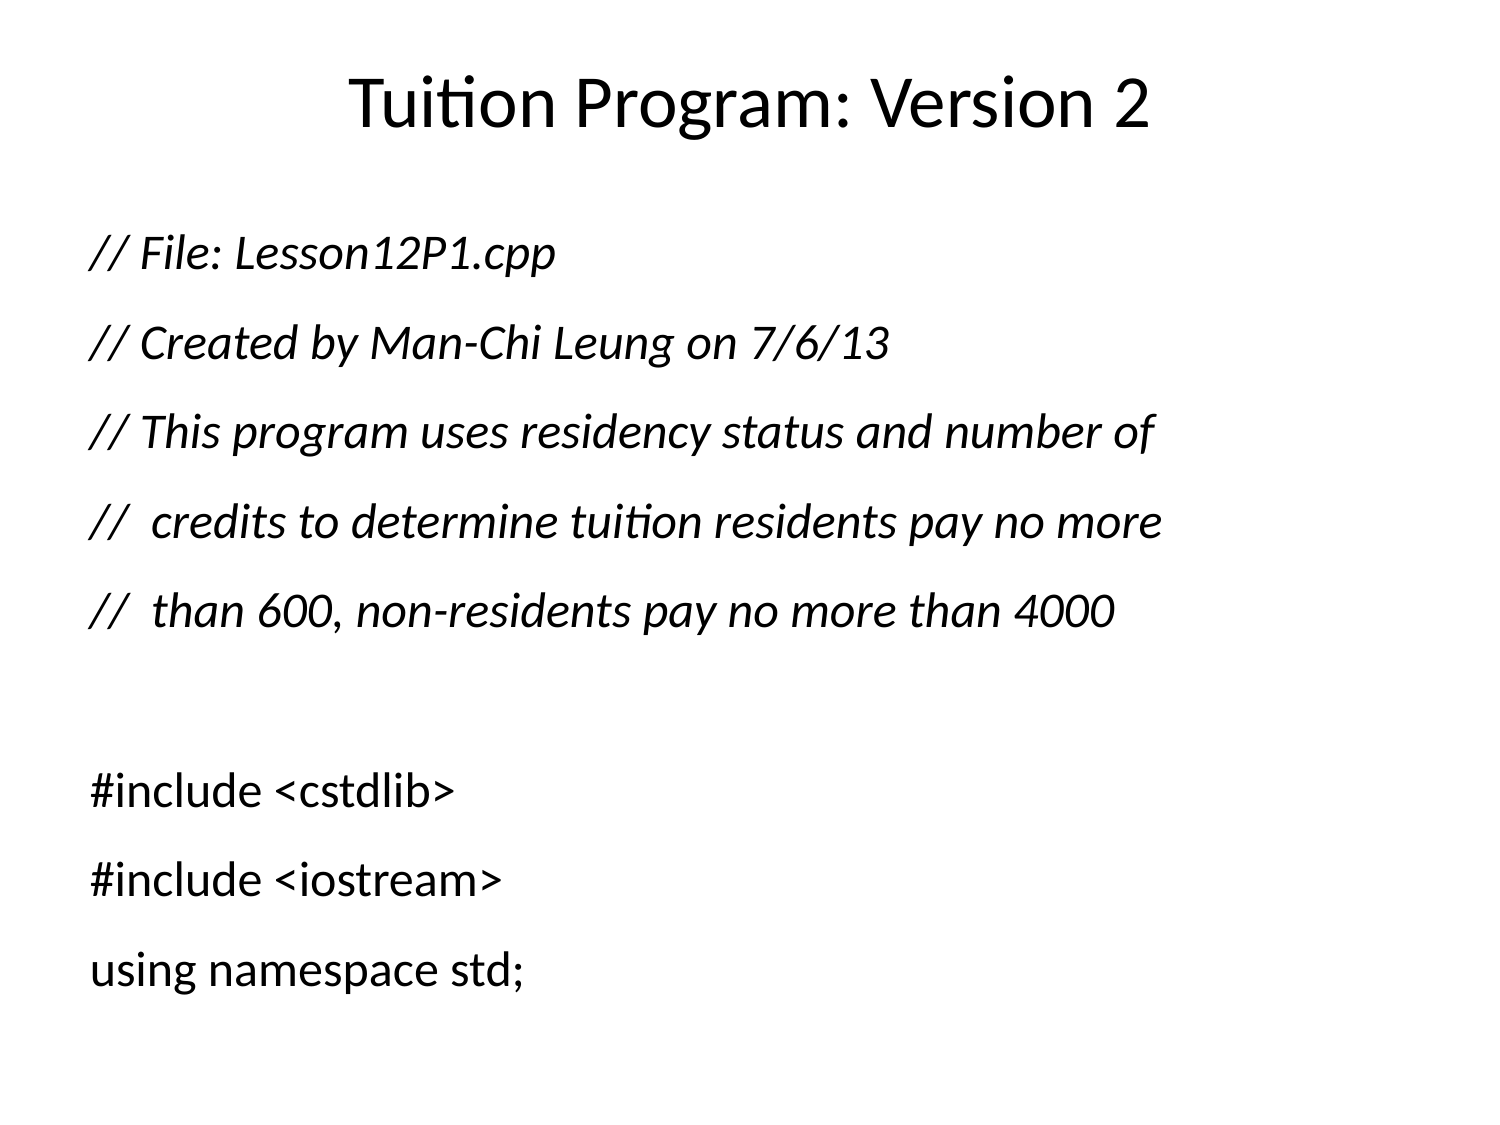

# Tuition Program: Version 2
// File: Lesson12P1.cpp
// Created by Man-Chi Leung on 7/6/13
// This program uses residency status and number of
// credits to determine tuition residents pay no more
// than 600, non-residents pay no more than 4000
#include <cstdlib>
#include <iostream>
using namespace std;